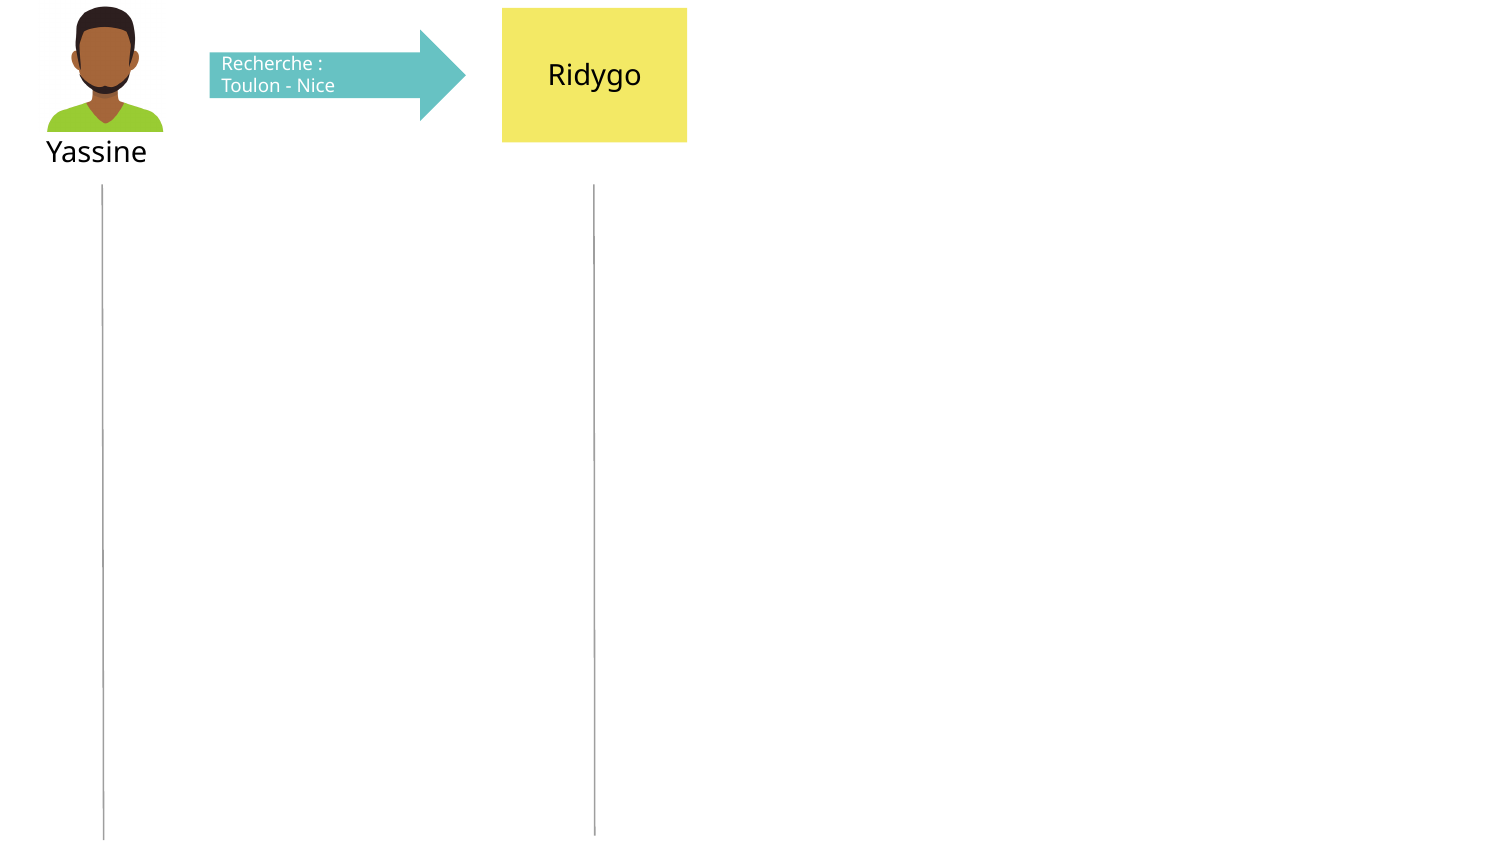

Recherche :
Toulon - Nice
Ridygo
Yassine